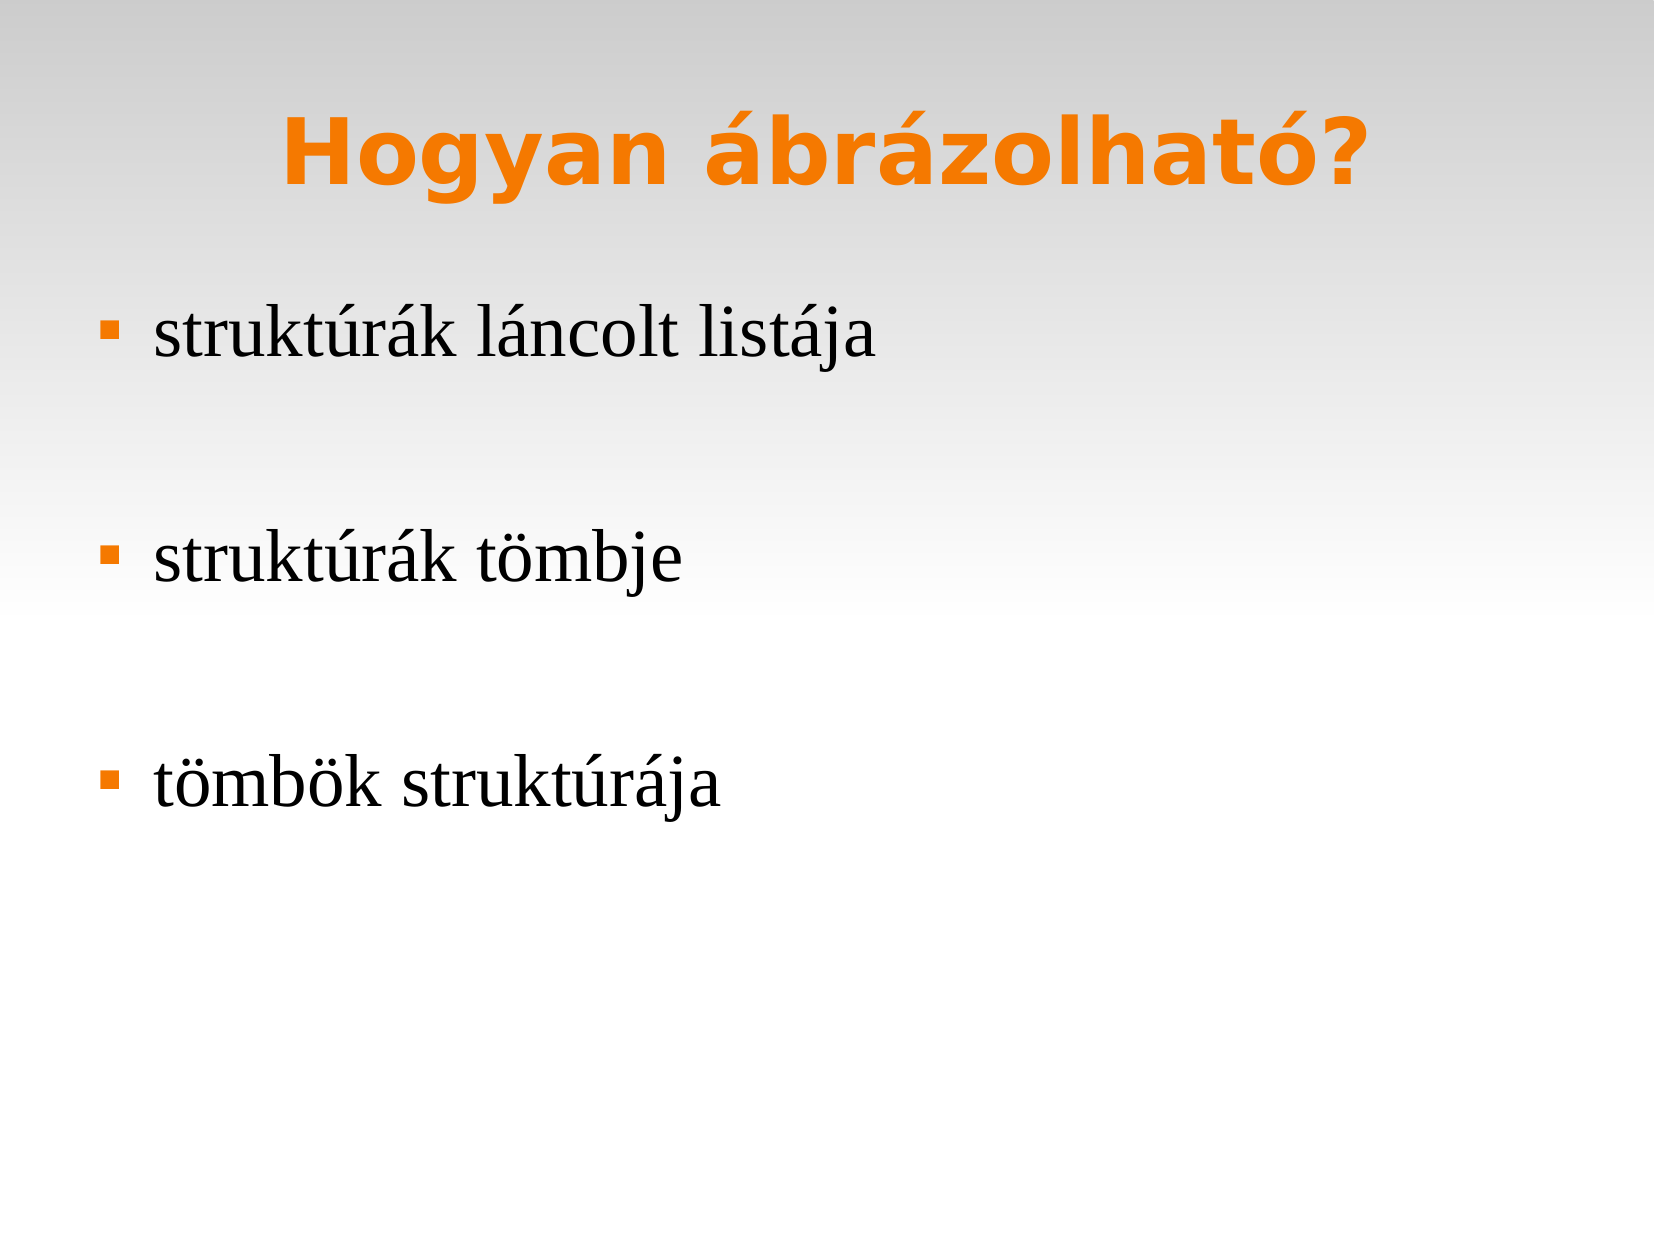

# Hogyan ábrázolható?
struktúrák láncolt listája
struktúrák tömbje
tömbök struktúrája